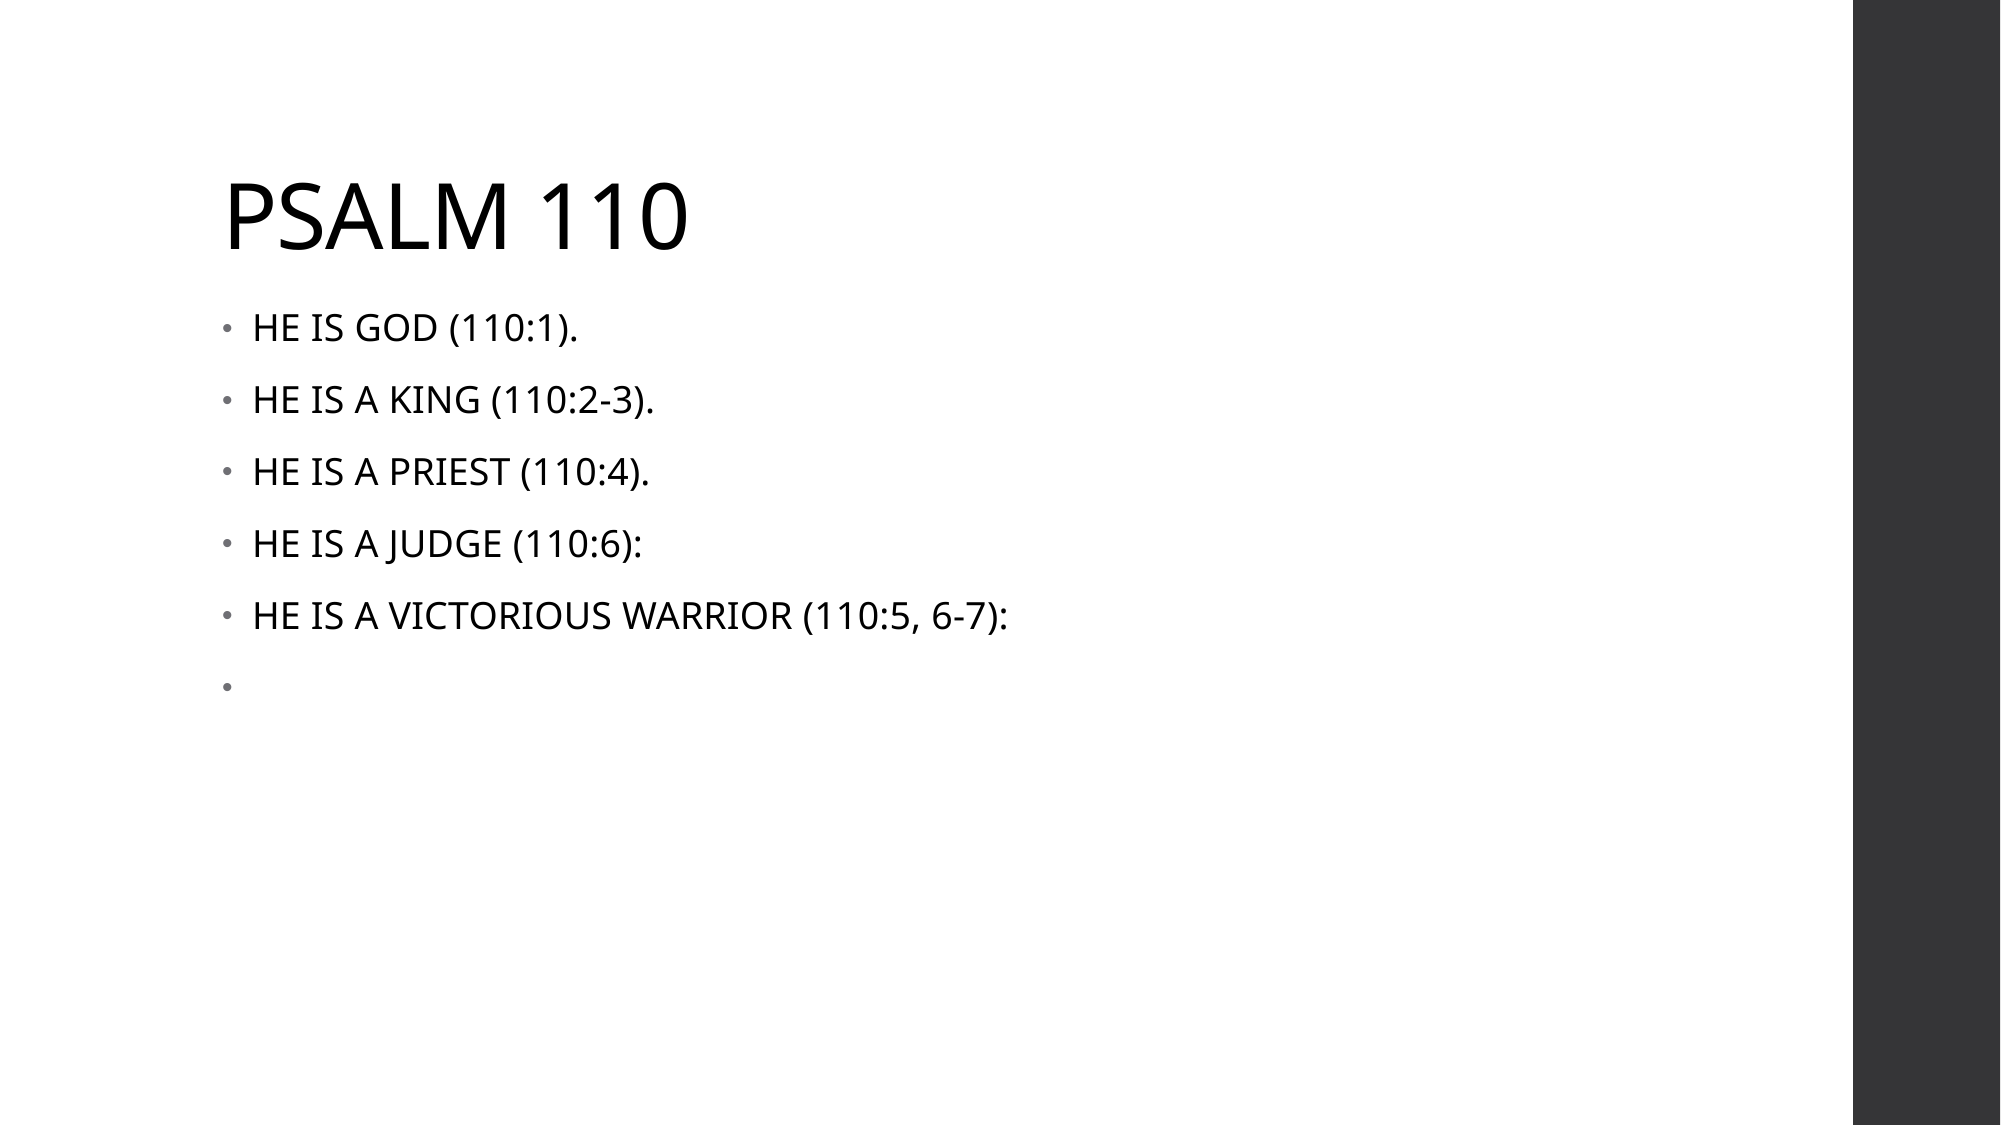

# PSALM 110
HE IS GOD (110:1).
HE IS A KING (110:2-3).
HE IS A PRIEST (110:4).
HE IS A JUDGE (110:6):
HE IS A VICTORIOUS WARRIOR (110:5, 6-7):